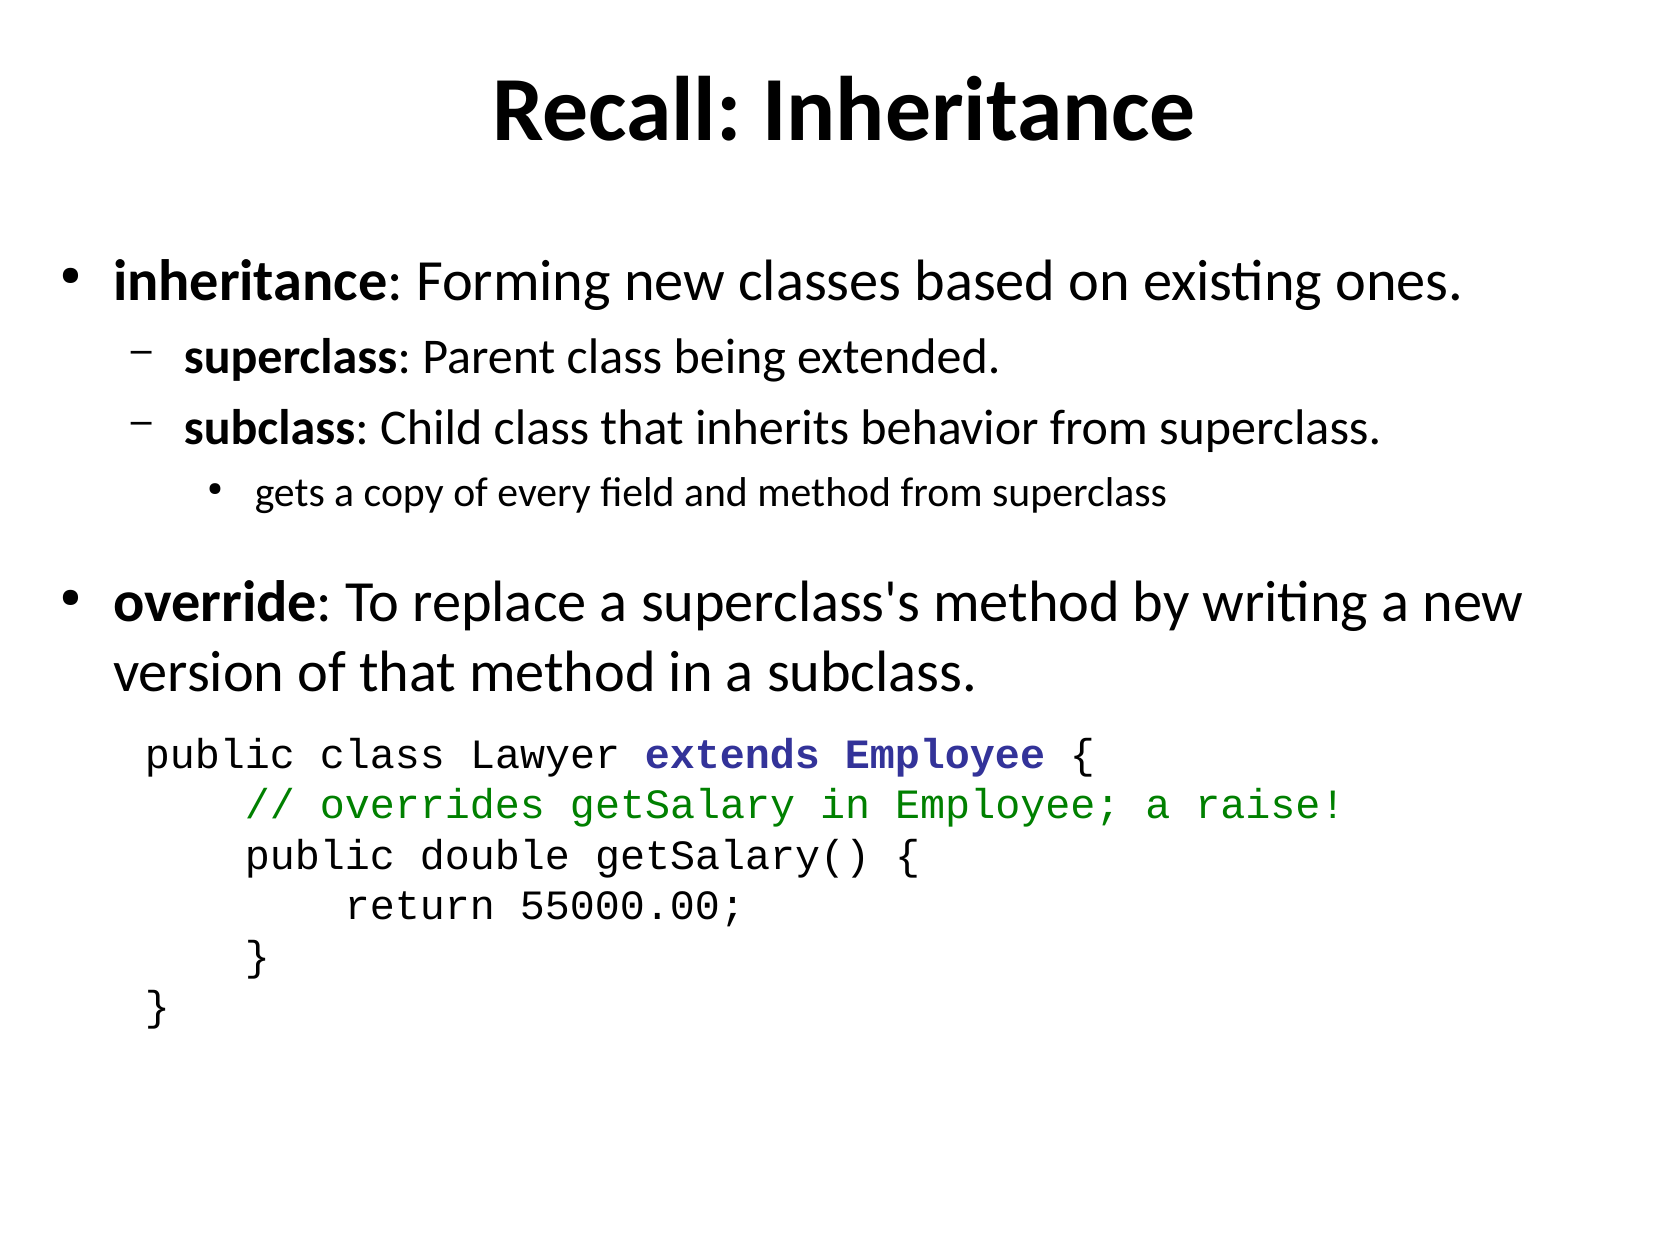

# Recall: Inheritance
inheritance: Forming new classes based on existing ones.
superclass: Parent class being extended.
subclass: Child class that inherits behavior from superclass.
gets a copy of every field and method from superclass
override: To replace a superclass's method by writing a new version of that method in a subclass.
	public class Lawyer extends Employee {
	 // overrides getSalary in Employee; a raise!
	 public double getSalary() {
	 return 55000.00;
	 }
	}